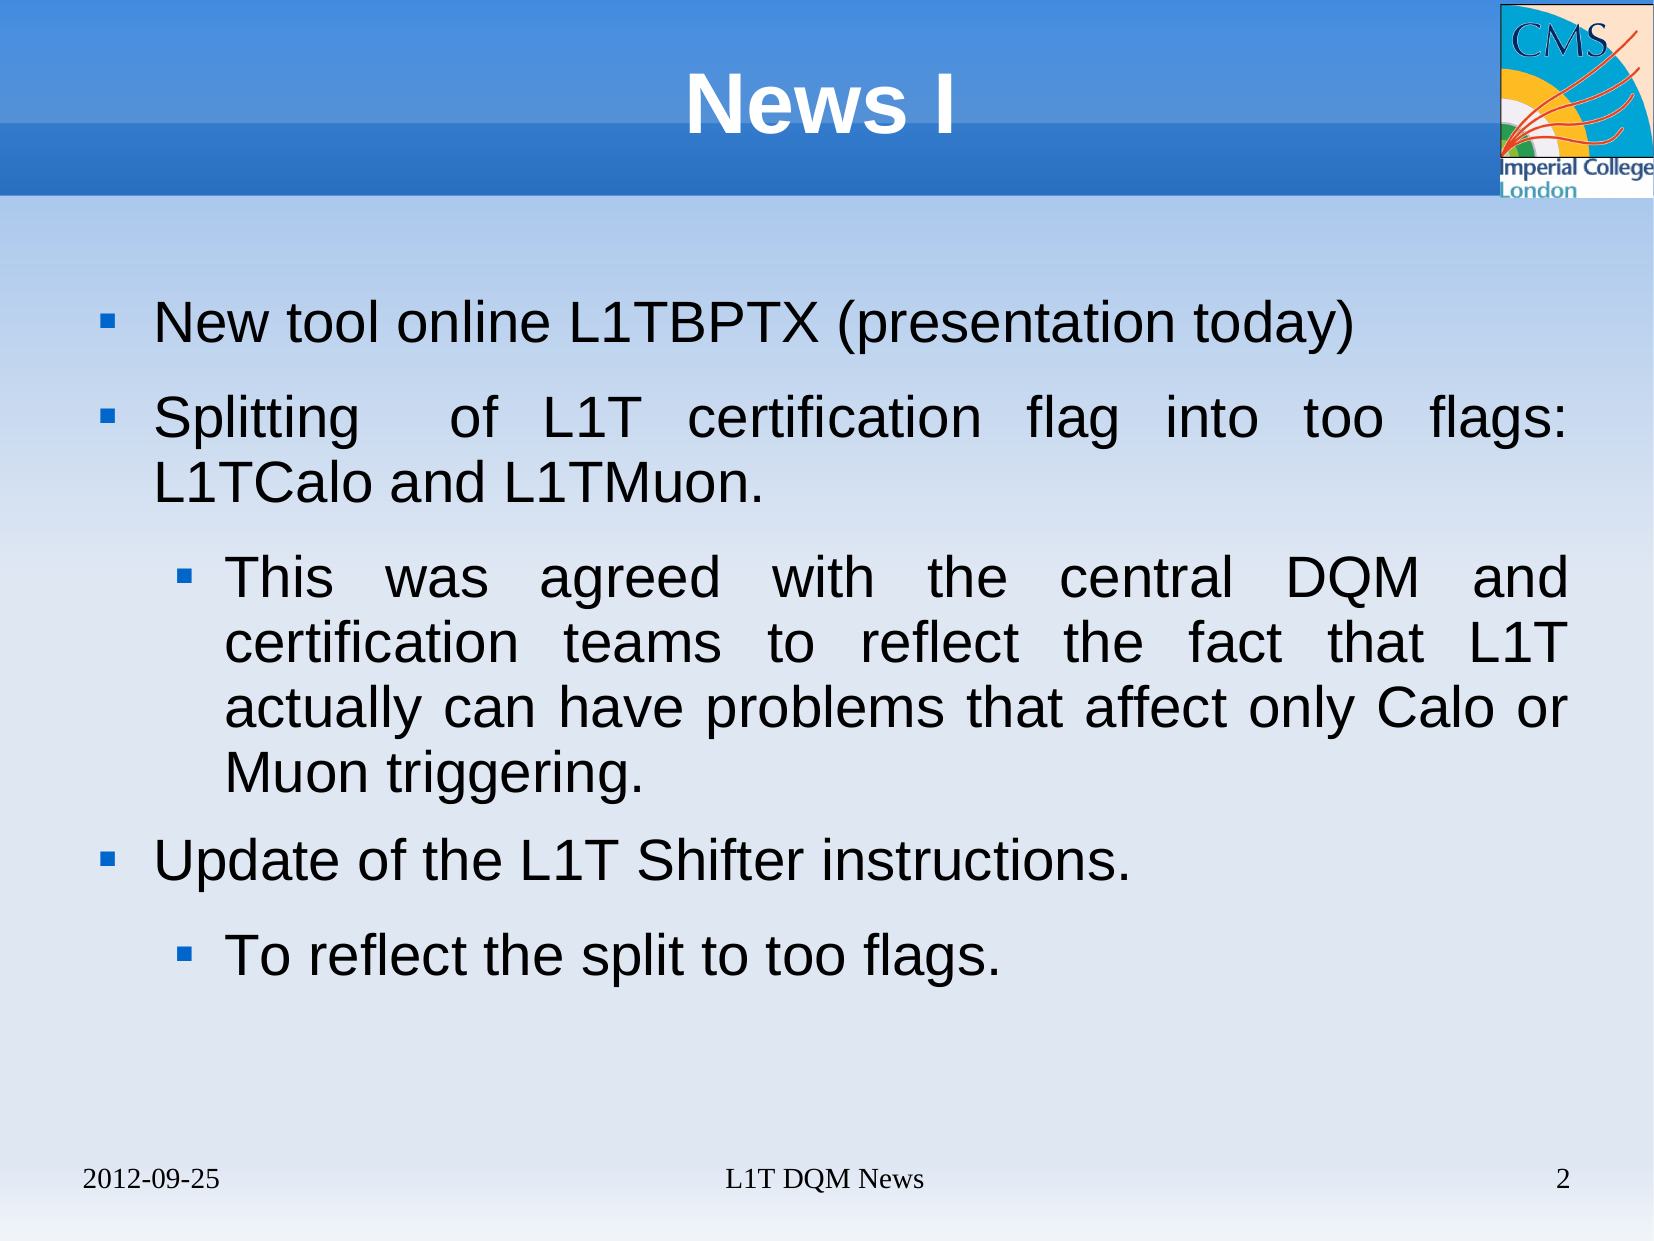

# News I
New tool online L1TBPTX (presentation today)
Splitting of L1T certification flag into too flags: L1TCalo and L1TMuon.
This was agreed with the central DQM and certification teams to reflect the fact that L1T actually can have problems that affect only Calo or Muon triggering.
Update of the L1T Shifter instructions.
To reflect the split to too flags.
2012-09-25
L1T DQM News
2